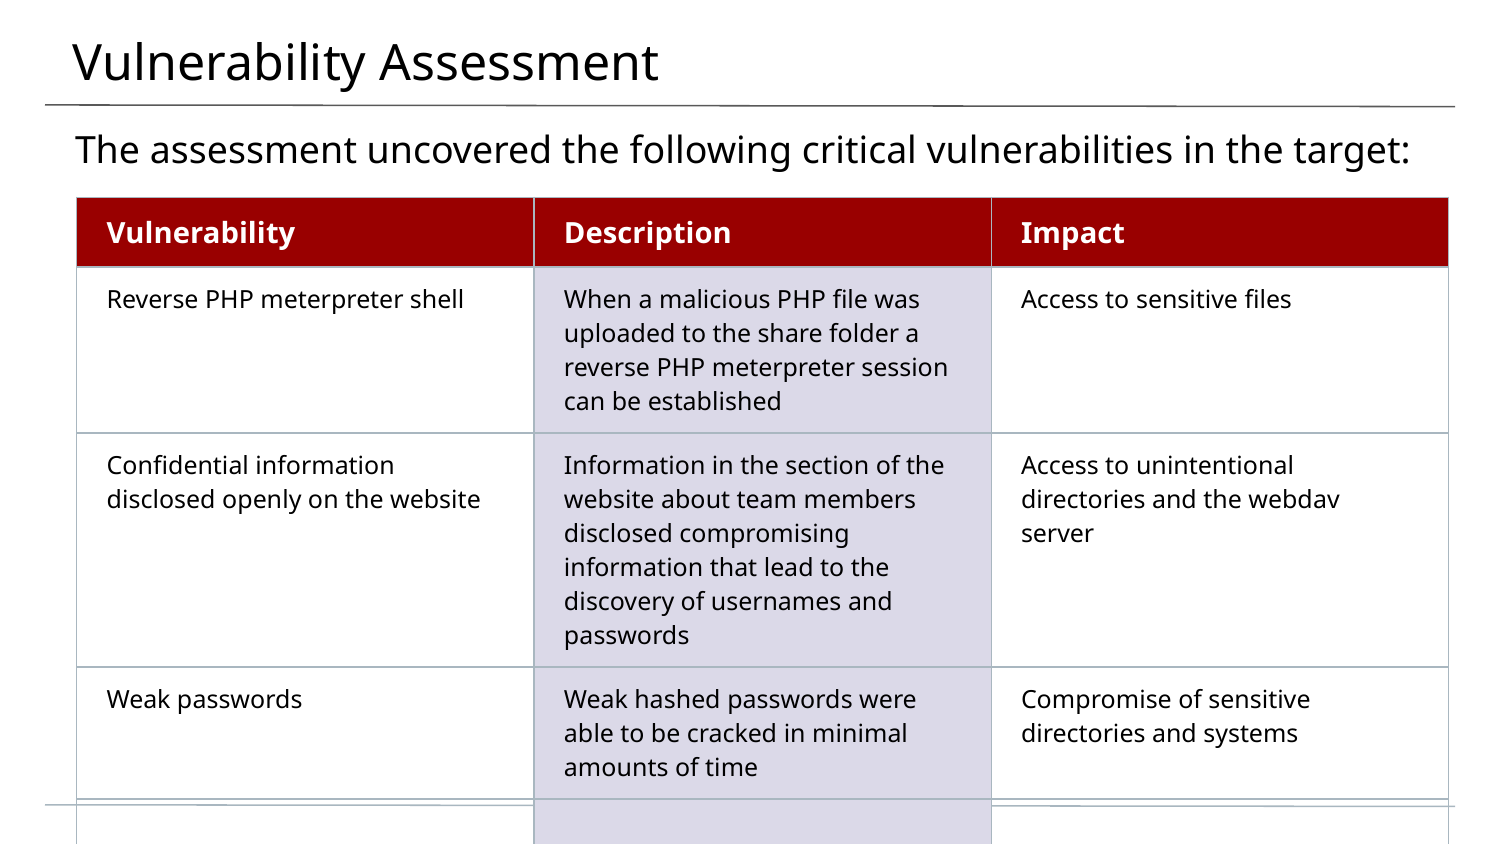

# Vulnerability Assessment
The assessment uncovered the following critical vulnerabilities in the target:
| Vulnerability | Description | Impact |
| --- | --- | --- |
| Reverse PHP meterpreter shell | When a malicious PHP file was uploaded to the share folder a reverse PHP meterpreter session can be established | Access to sensitive files |
| Confidential information disclosed openly on the website | Information in the section of the website about team members disclosed compromising information that lead to the discovery of usernames and passwords | Access to unintentional directories and the webdav server |
| Weak passwords | Weak hashed passwords were able to be cracked in minimal amounts of time | Compromise of sensitive directories and systems |
| | | |